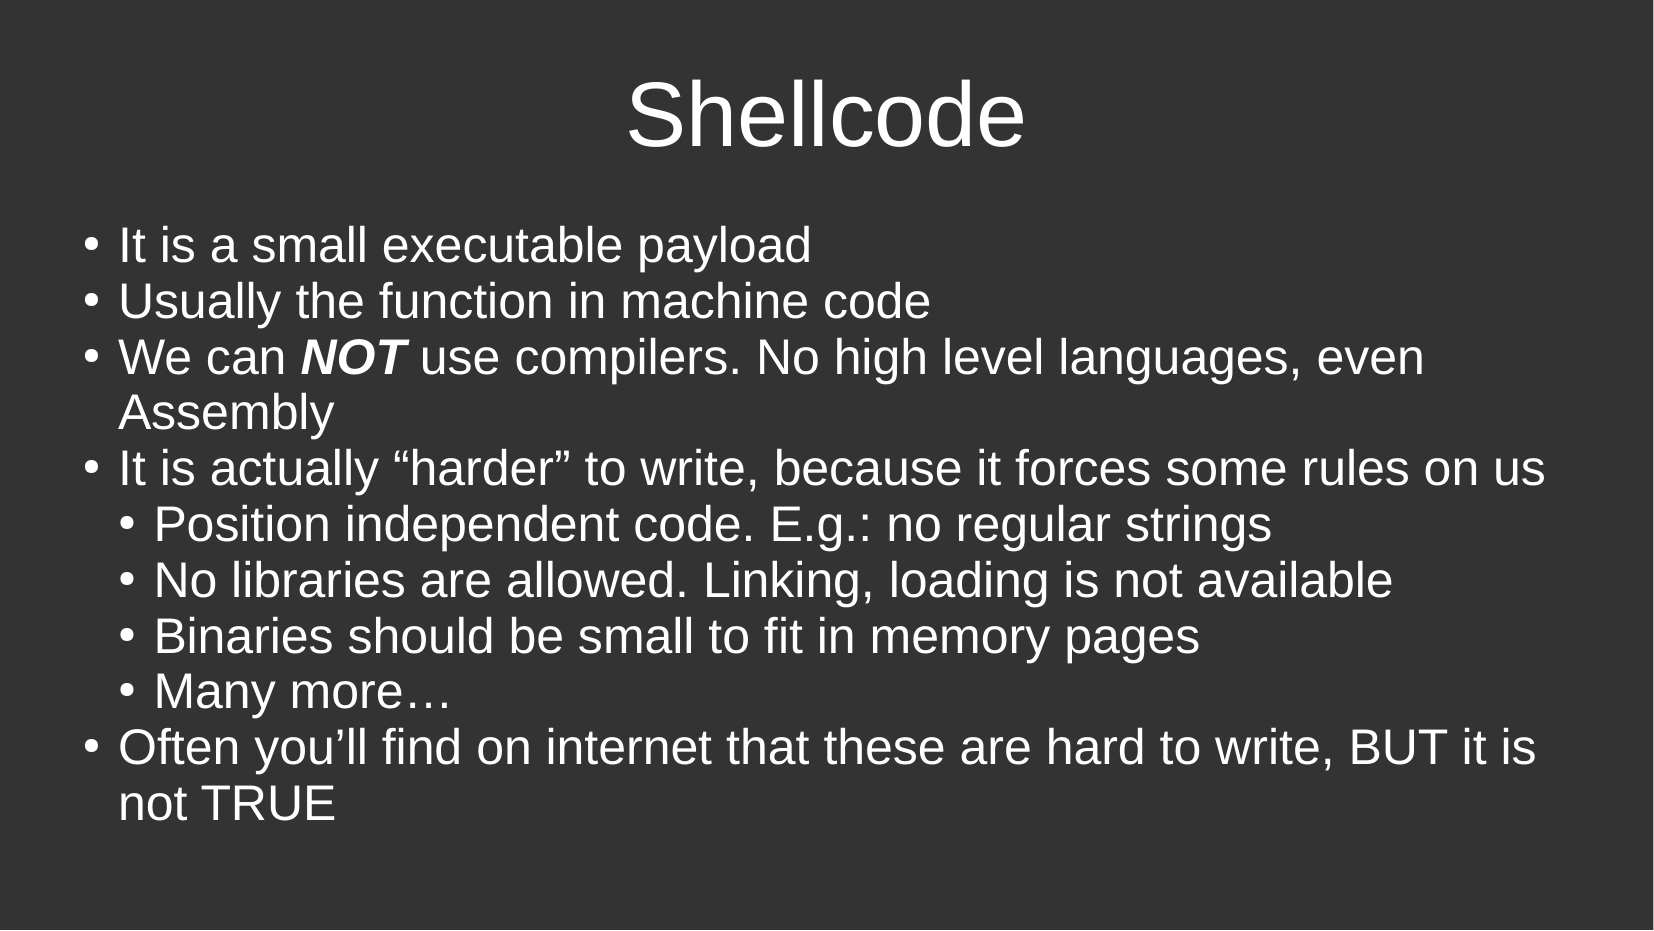

# Shellcode
It is a small executable payload
Usually the function in machine code
We can NOT use compilers. No high level languages, even Assembly
It is actually “harder” to write, because it forces some rules on us
Position independent code. E.g.: no regular strings
No libraries are allowed. Linking, loading is not available
Binaries should be small to fit in memory pages
Many more…
Often you’ll find on internet that these are hard to write, BUT it is not TRUE